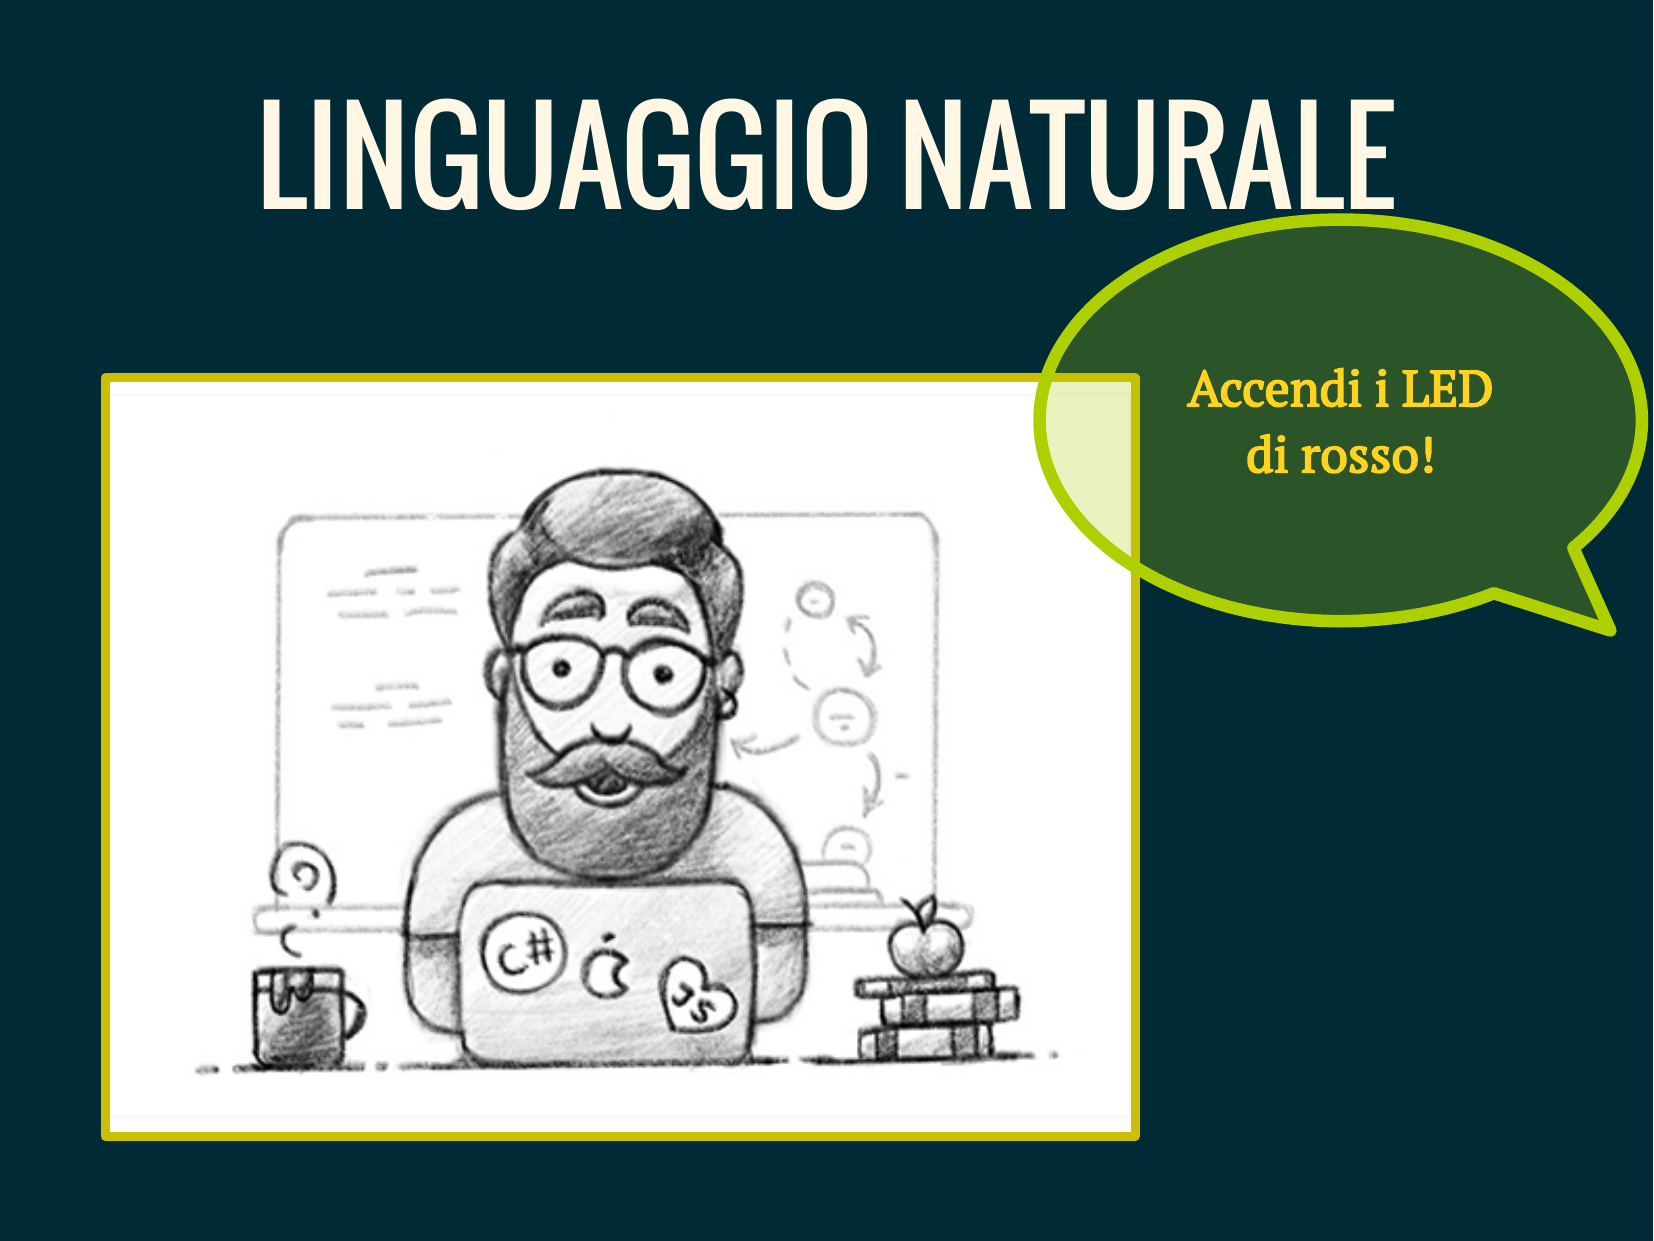

# Linguaggio naturale
Accendi i LED
di rosso!